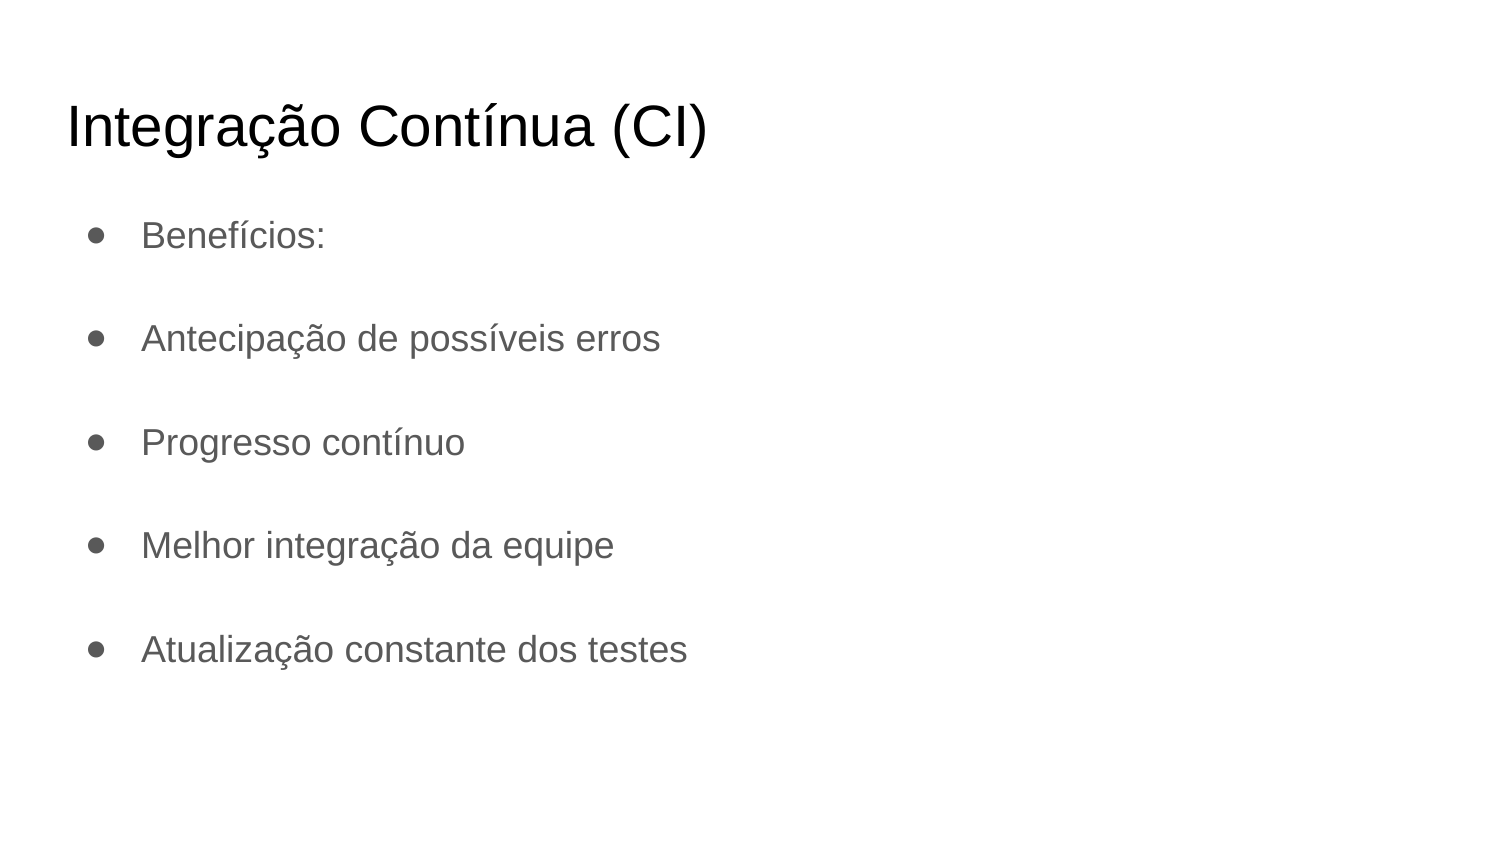

# Integração Contínua (CI)
Benefícios:
Antecipação de possíveis erros
Progresso contínuo
Melhor integração da equipe
Atualização constante dos testes